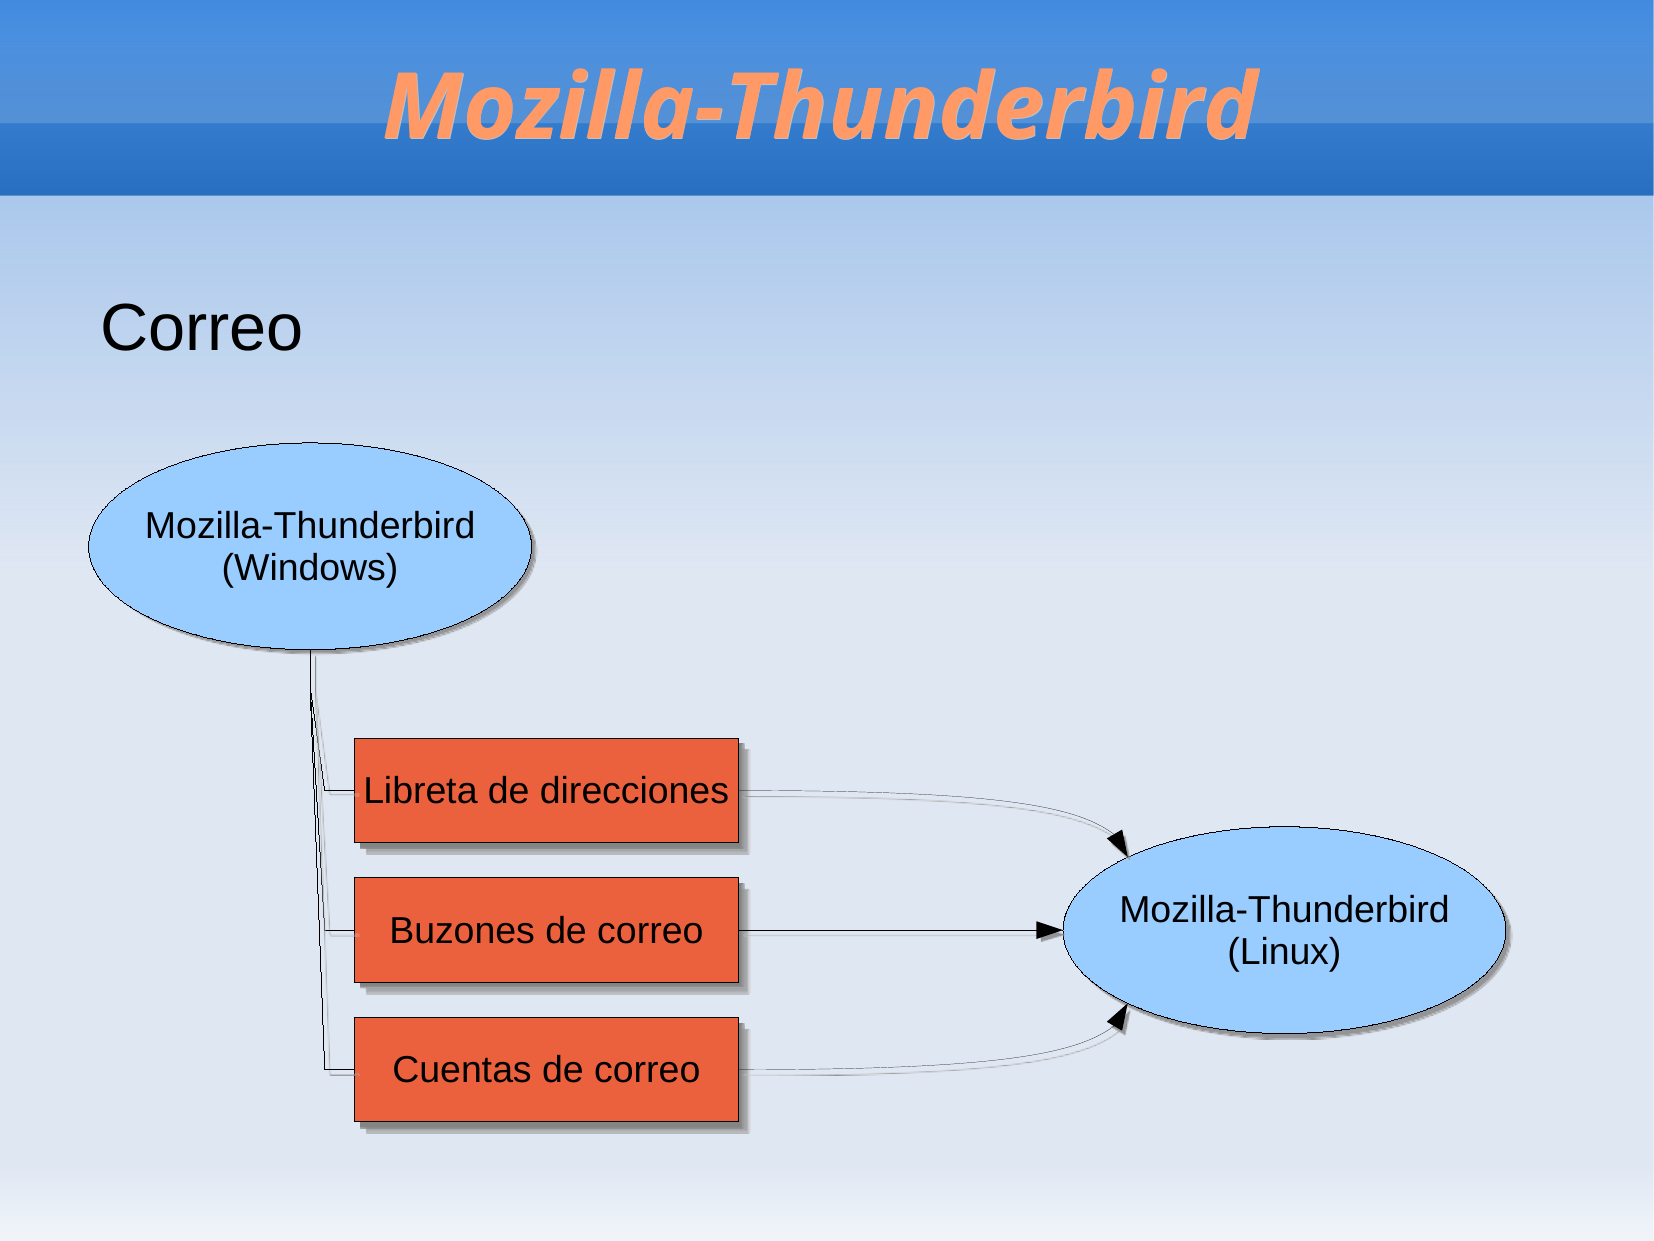

# Mozilla-Thunderbird
Correo
Mozilla-Thunderbird
(Windows)
Libreta de direcciones
Mozilla-Thunderbird
(Linux)
Buzones de correo
Cuentas de correo